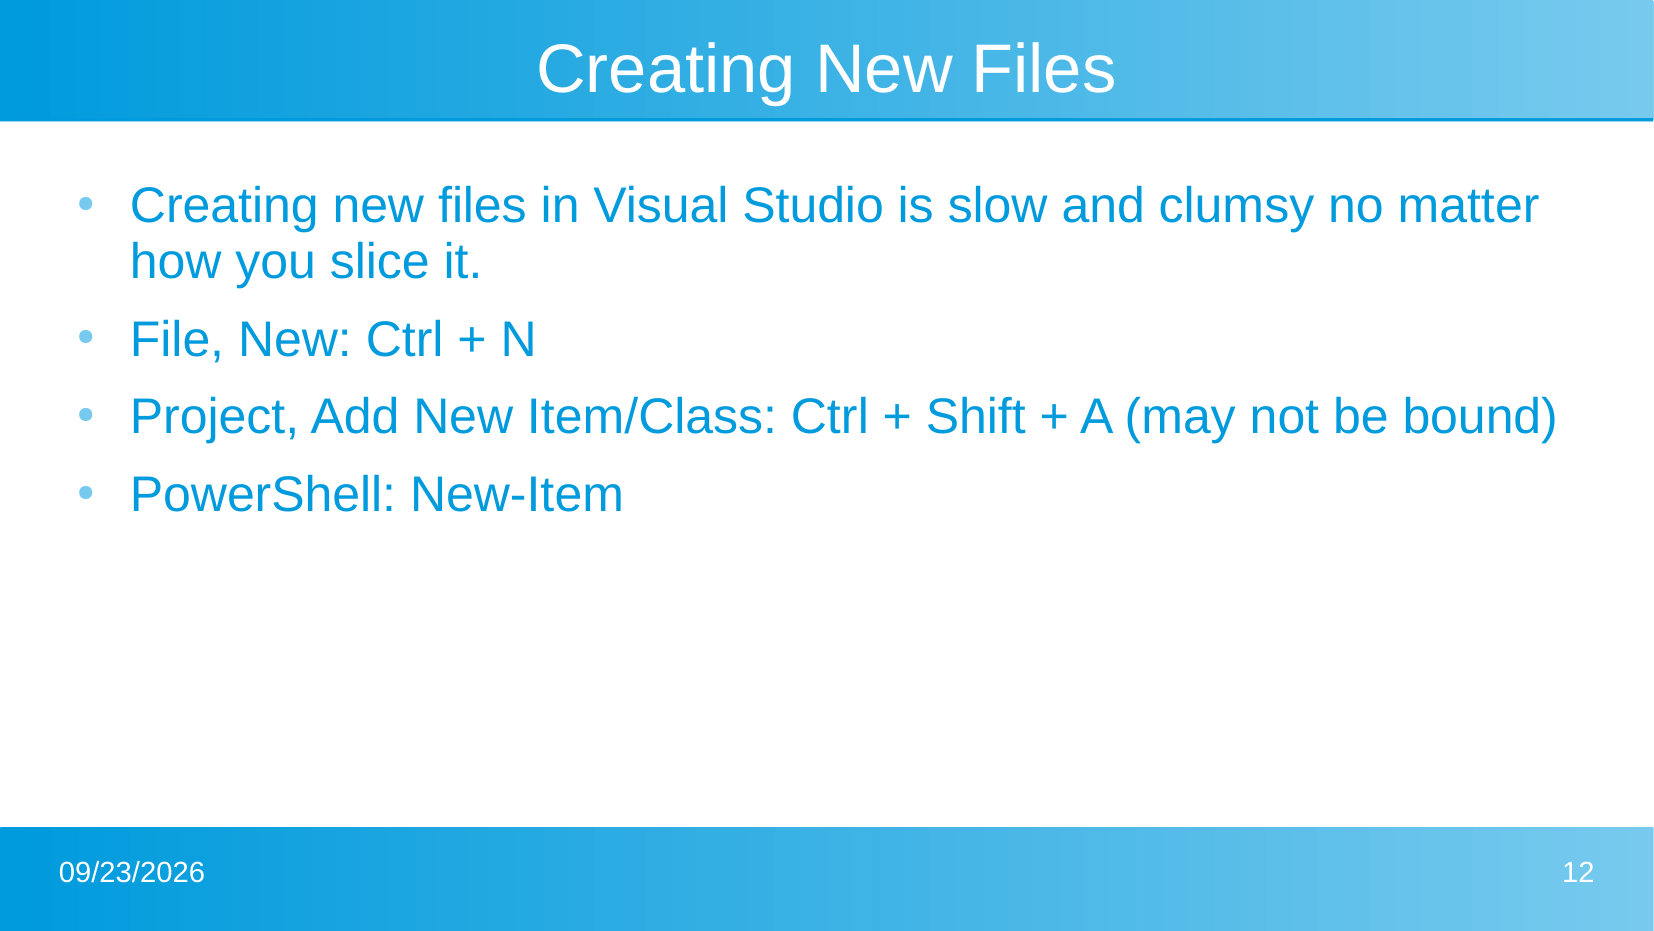

# Creating New Files
Creating new files in Visual Studio is slow and clumsy no matter how you slice it.
File, New: Ctrl + N
Project, Add New Item/Class: Ctrl + Shift + A (may not be bound)
PowerShell: New-Item
12